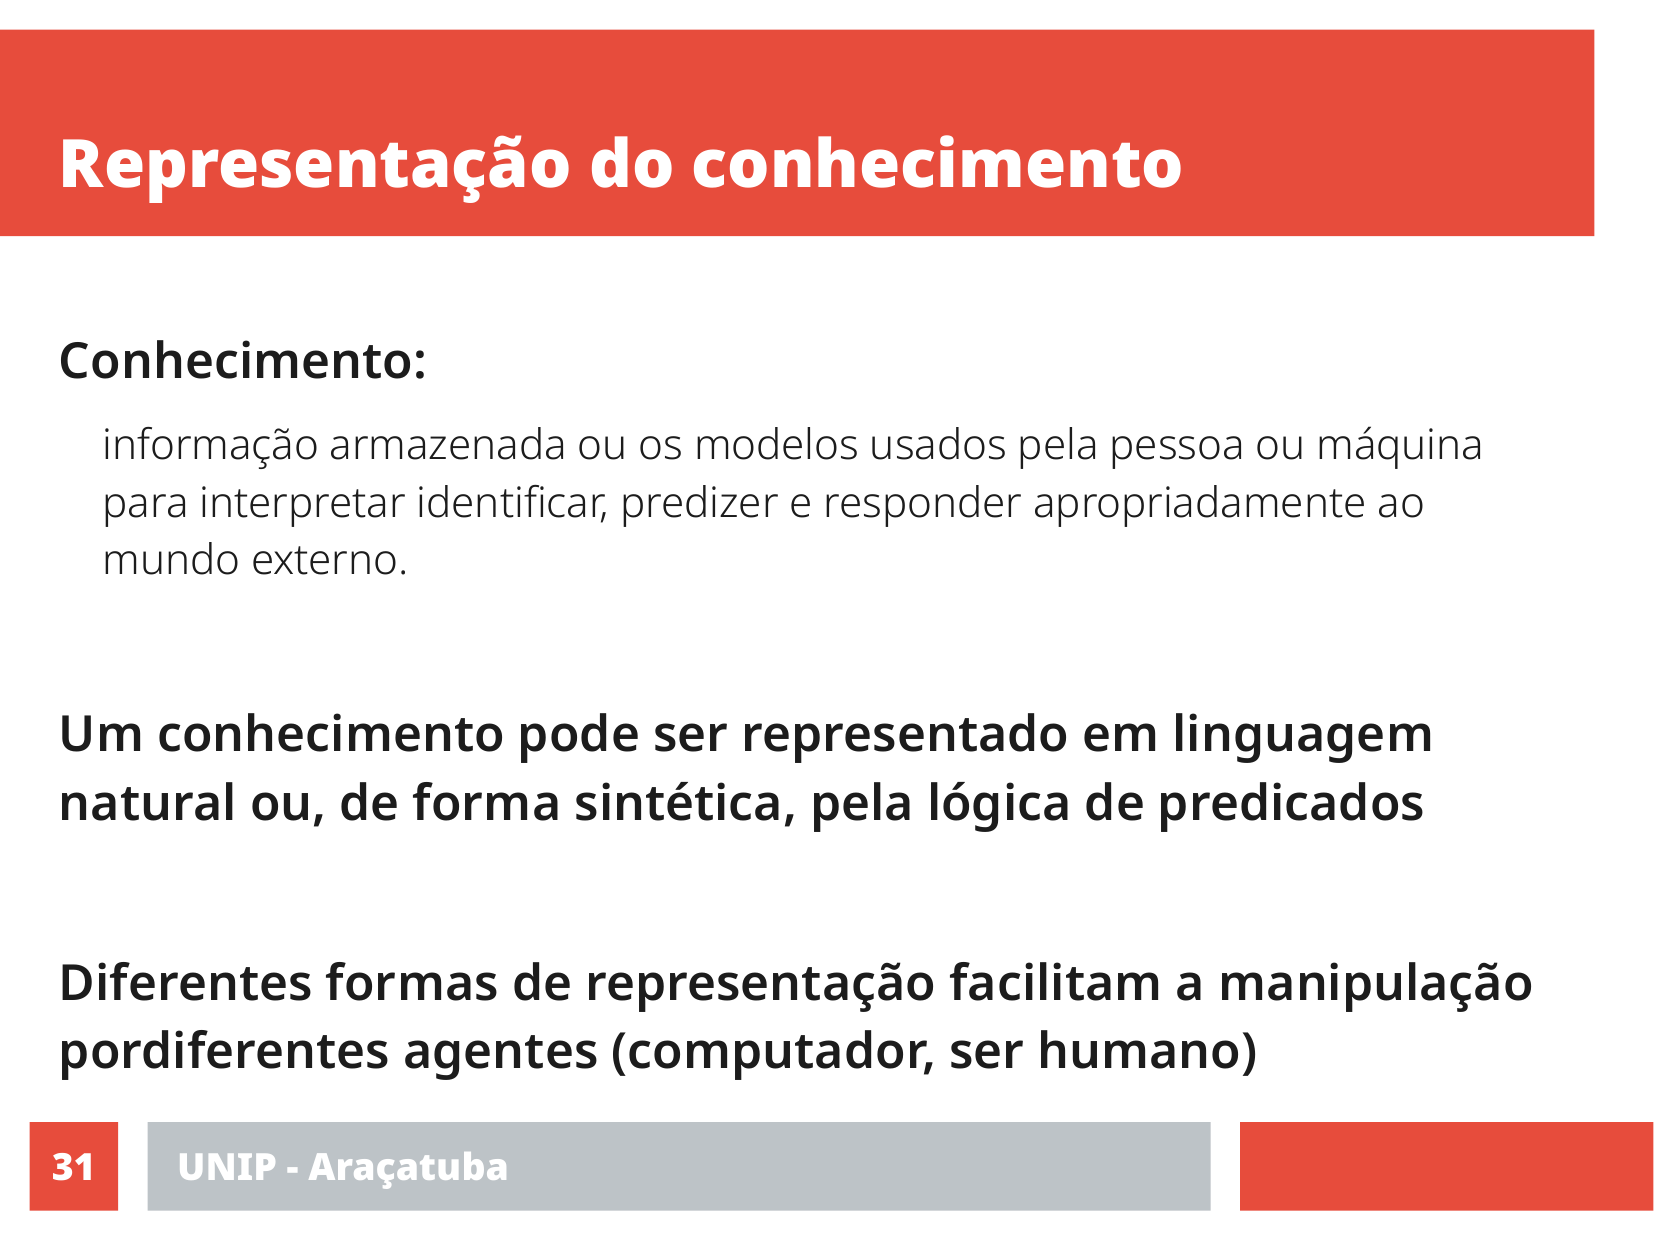

# Representação do conhecimento
Conhecimento:
informação armazenada ou os modelos usados pela pessoa ou máquina para interpretar identificar, predizer e responder apropriadamente ao mundo externo.
Um conhecimento pode ser representado em linguagem natural ou, de forma sintética, pela lógica de predicados
Diferentes formas de representação facilitam a manipulação pordiferentes agentes (computador, ser humano)
31
UNIP - Araçatuba